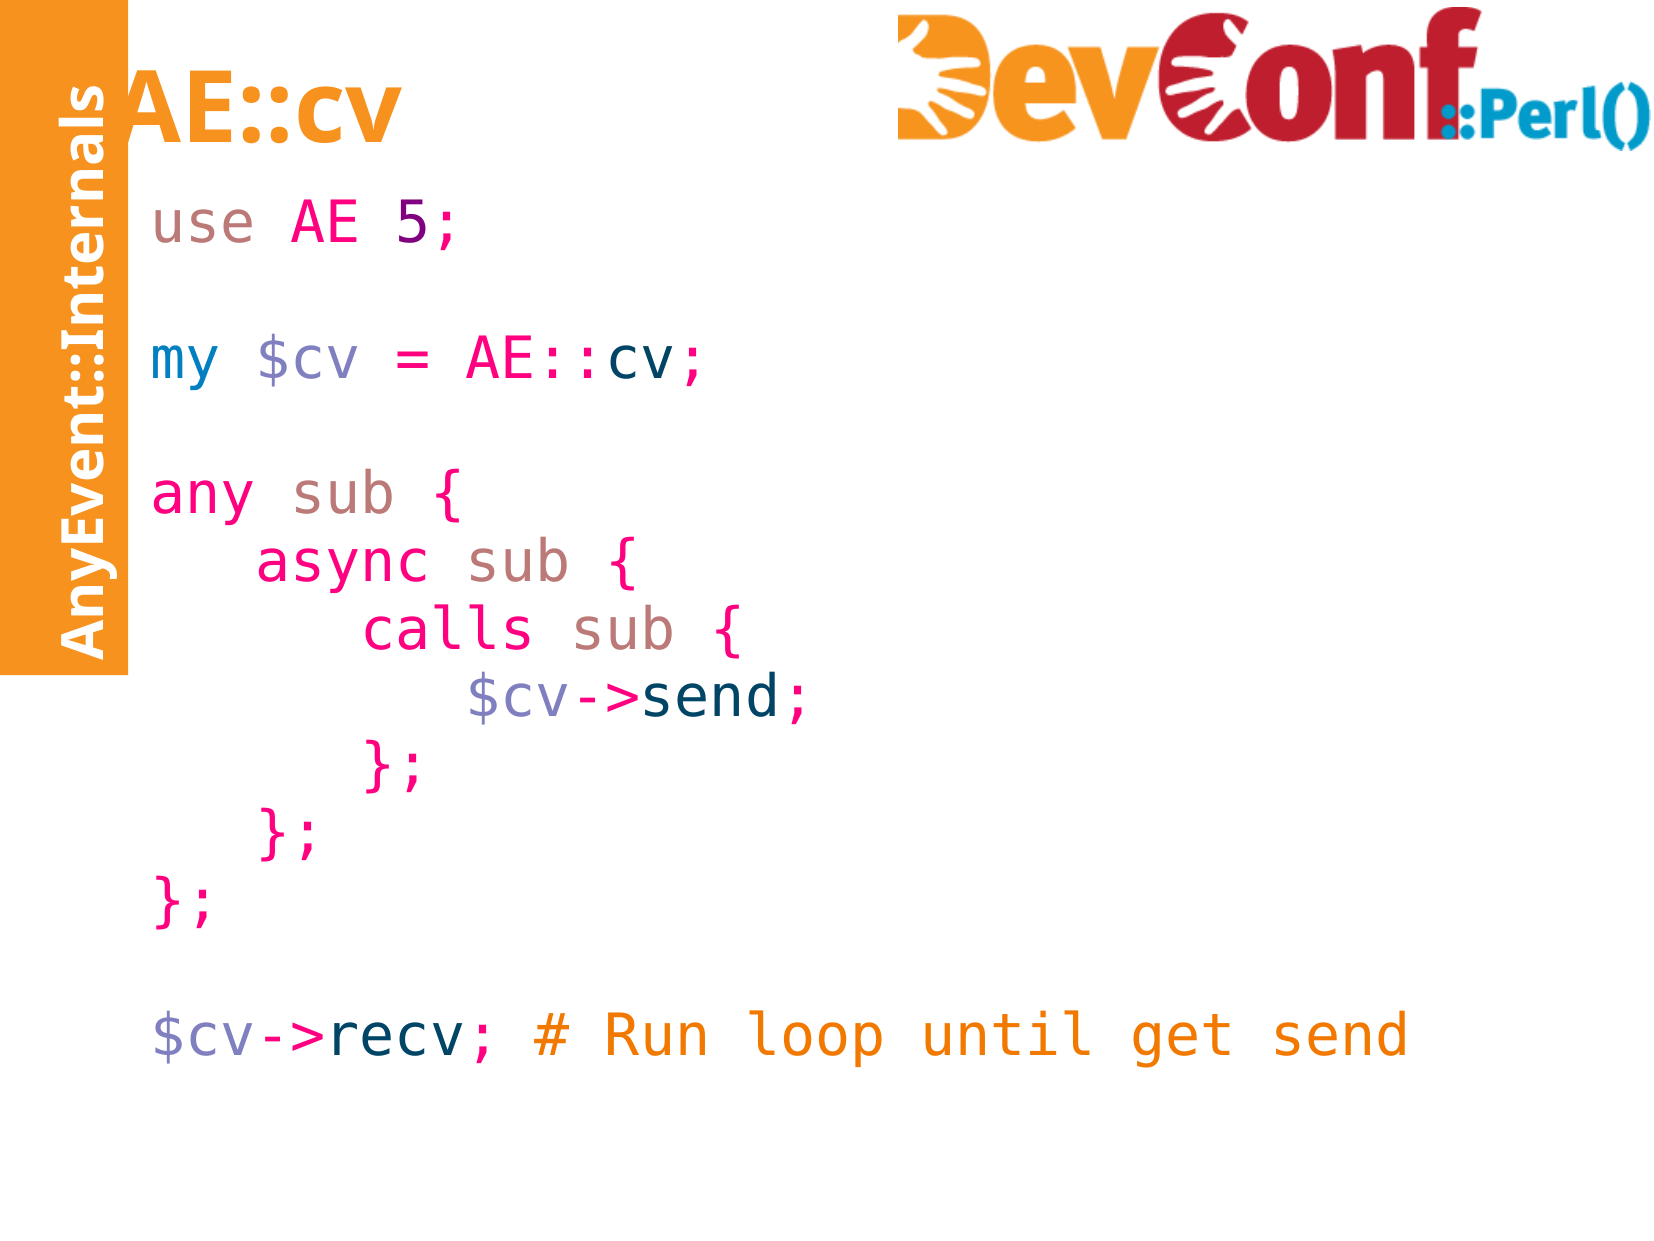

# AE::cv
use AE 5;
my $cv = AE::cv;
any sub {
 async sub {
 calls sub {
 $cv->send;
 };
 };
};
$cv->recv; # Run loop until get send
 AnyEvent::Internals